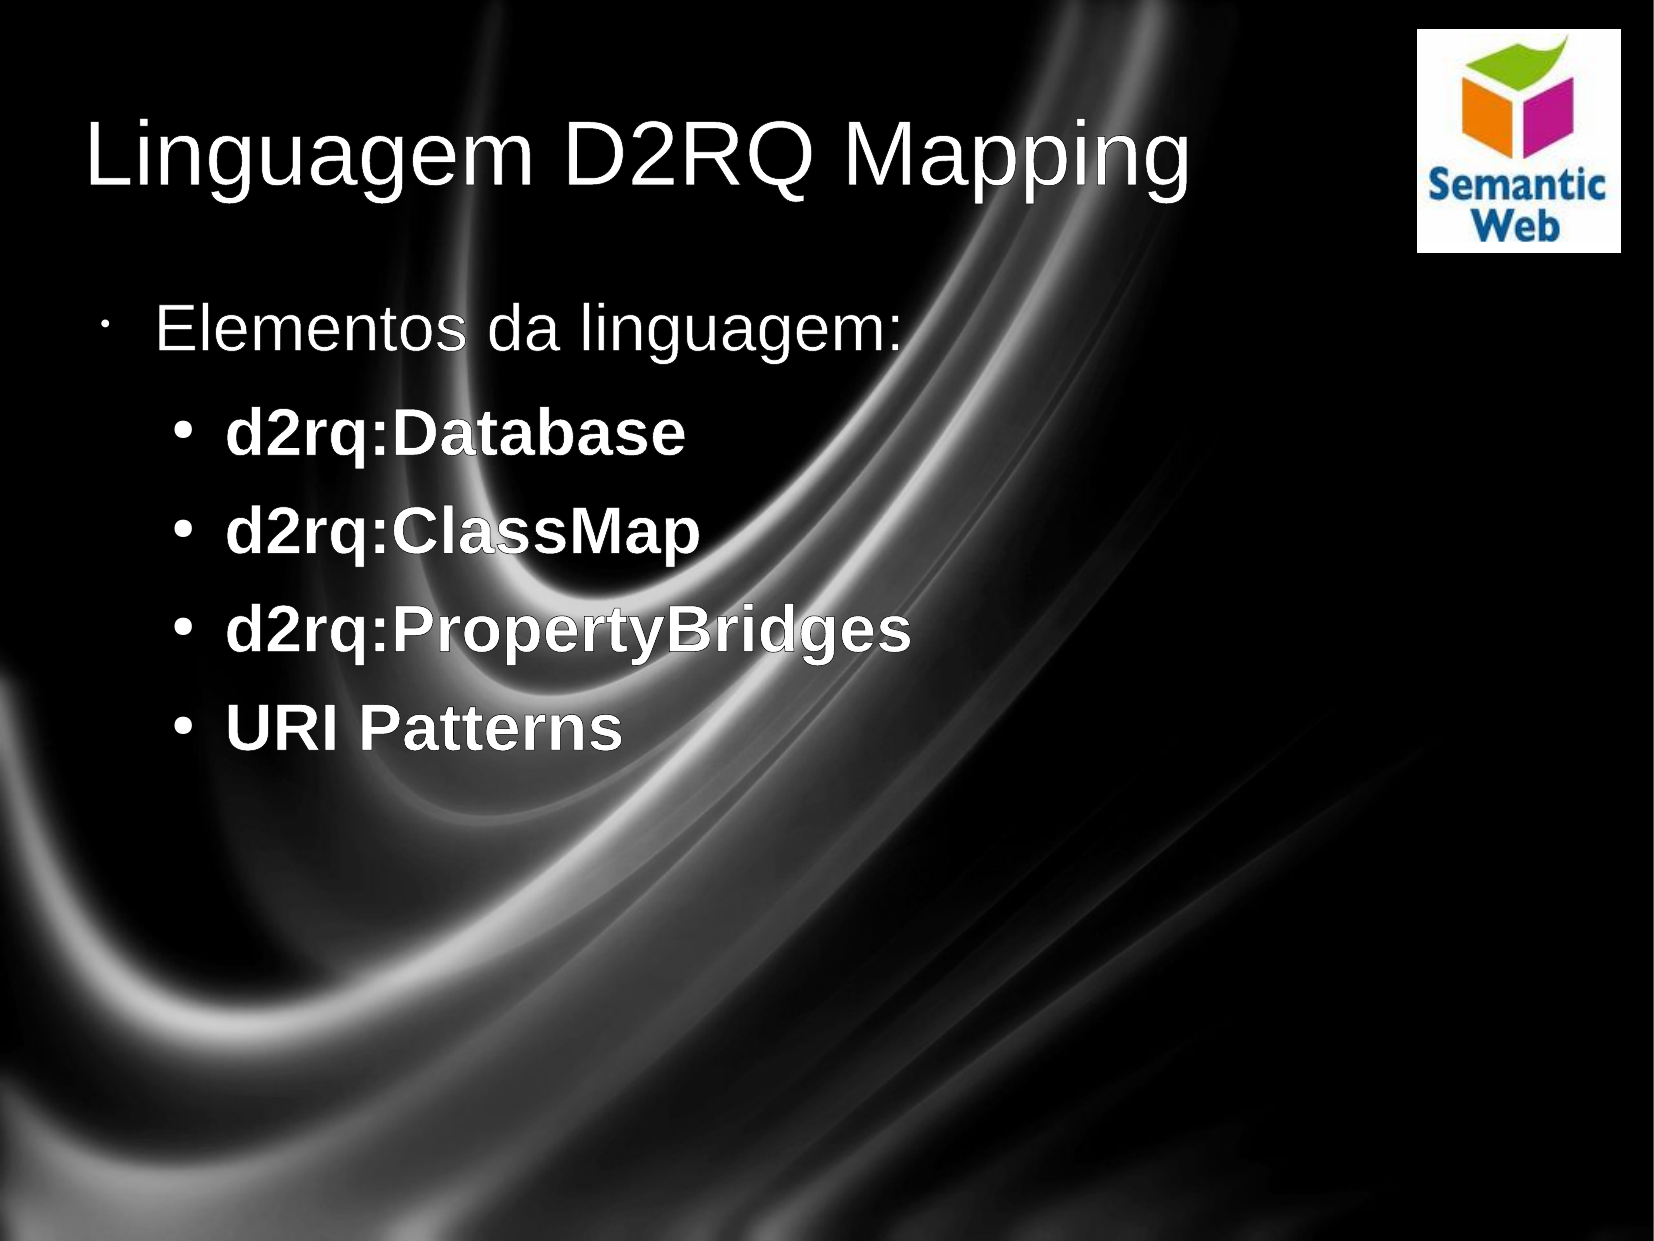

# Linguagem D2RQ Mapping
Elementos da linguagem:
d2rq:Database
d2rq:ClassMap
d2rq:PropertyBridges
URI Patterns